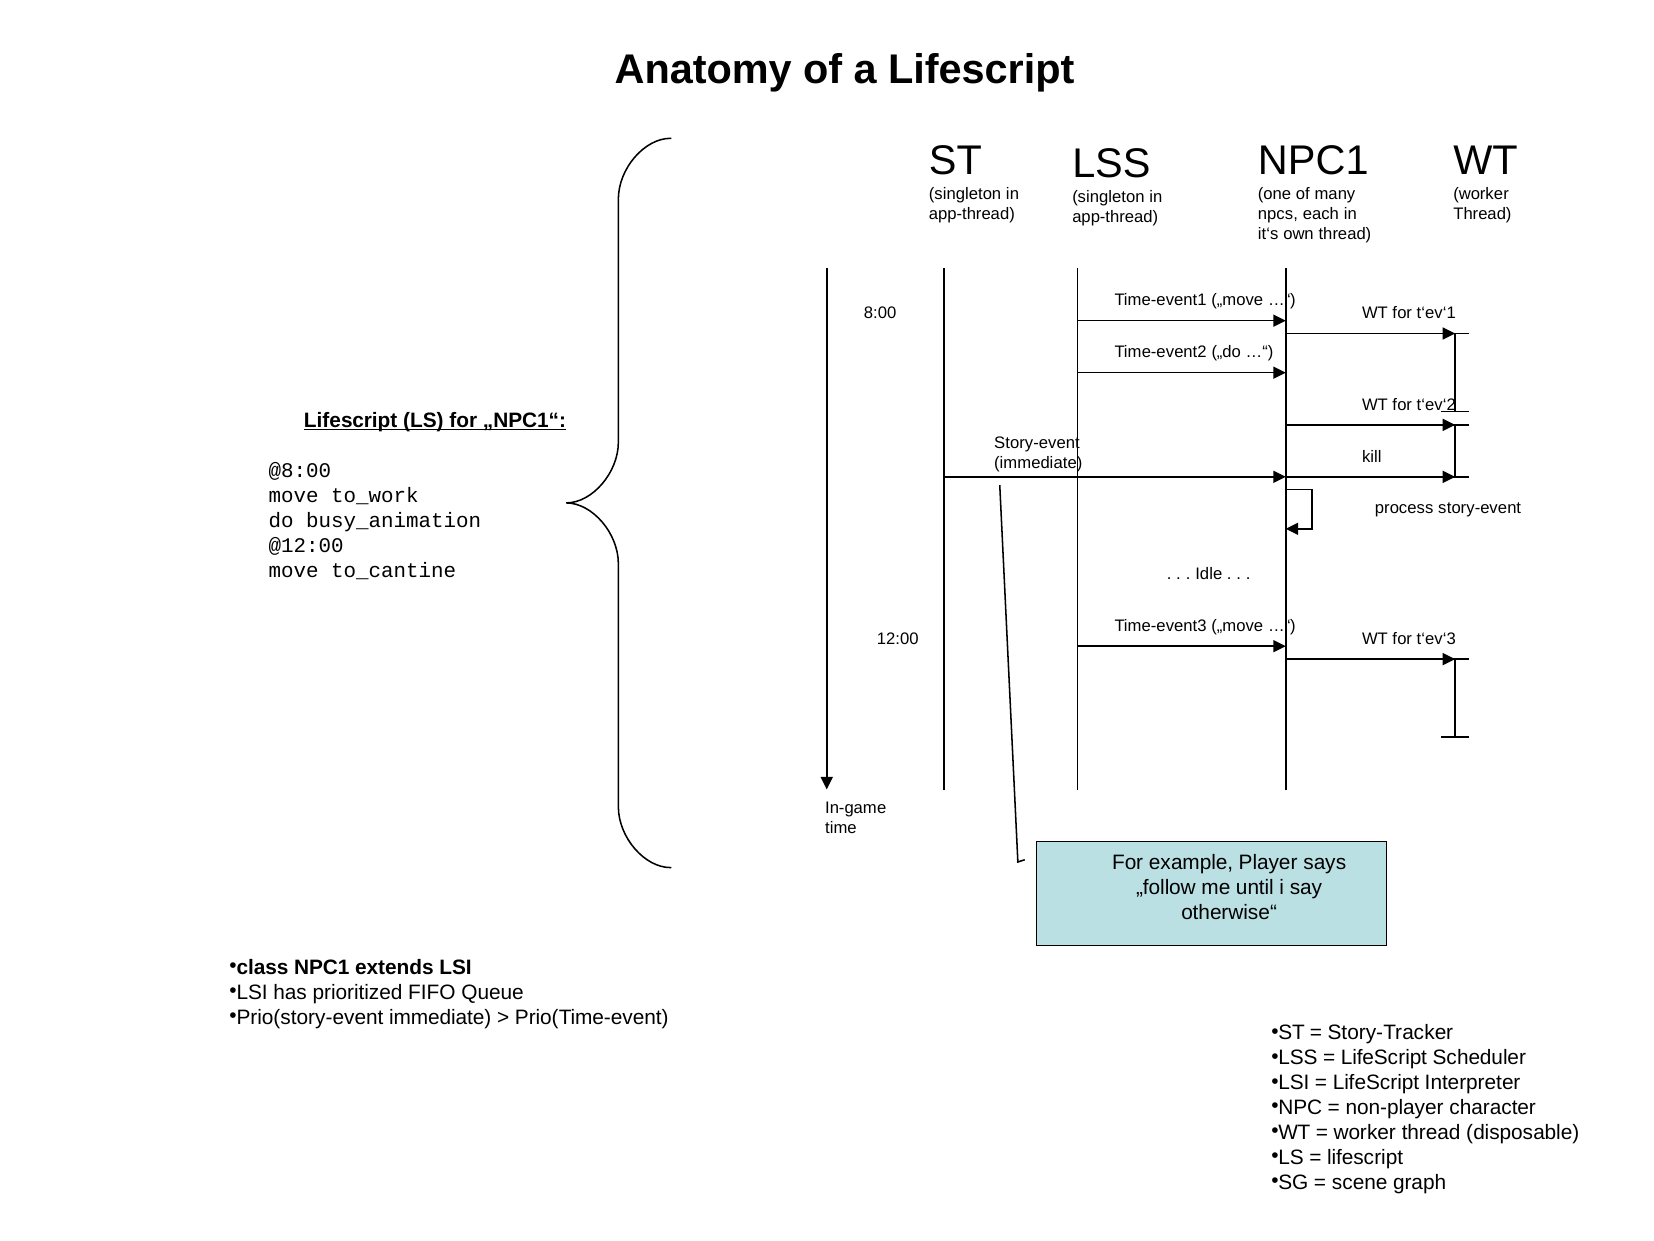

Anatomy of a Lifescript
ST
(singleton in
app-thread)
NPC1
(one of many
npcs, each in
it‘s own thread)
WT
(worker
Thread)
LSS
(singleton in
app-thread)
Time-event1 („move …“)
8:00
WT for t‘ev‘1
Time-event2 („do …“)
WT for t‘ev‘2
Lifescript (LS) for „NPC1“:
@8:00
move to_work
do busy_animation
@12:00
move to_cantine
Story-event
(immediate)
kill
process story-event
. . . Idle . . .
Time-event3 („move …“)
12:00
WT for t‘ev‘3
In-game
time
For example, Player says „follow me until i say otherwise“
class NPC1 extends LSI
LSI has prioritized FIFO Queue
Prio(story-event immediate) > Prio(Time-event)
ST = Story-Tracker
LSS = LifeScript Scheduler
LSI = LifeScript Interpreter
NPC = non-player character
WT = worker thread (disposable)
LS = lifescript
SG = scene graph